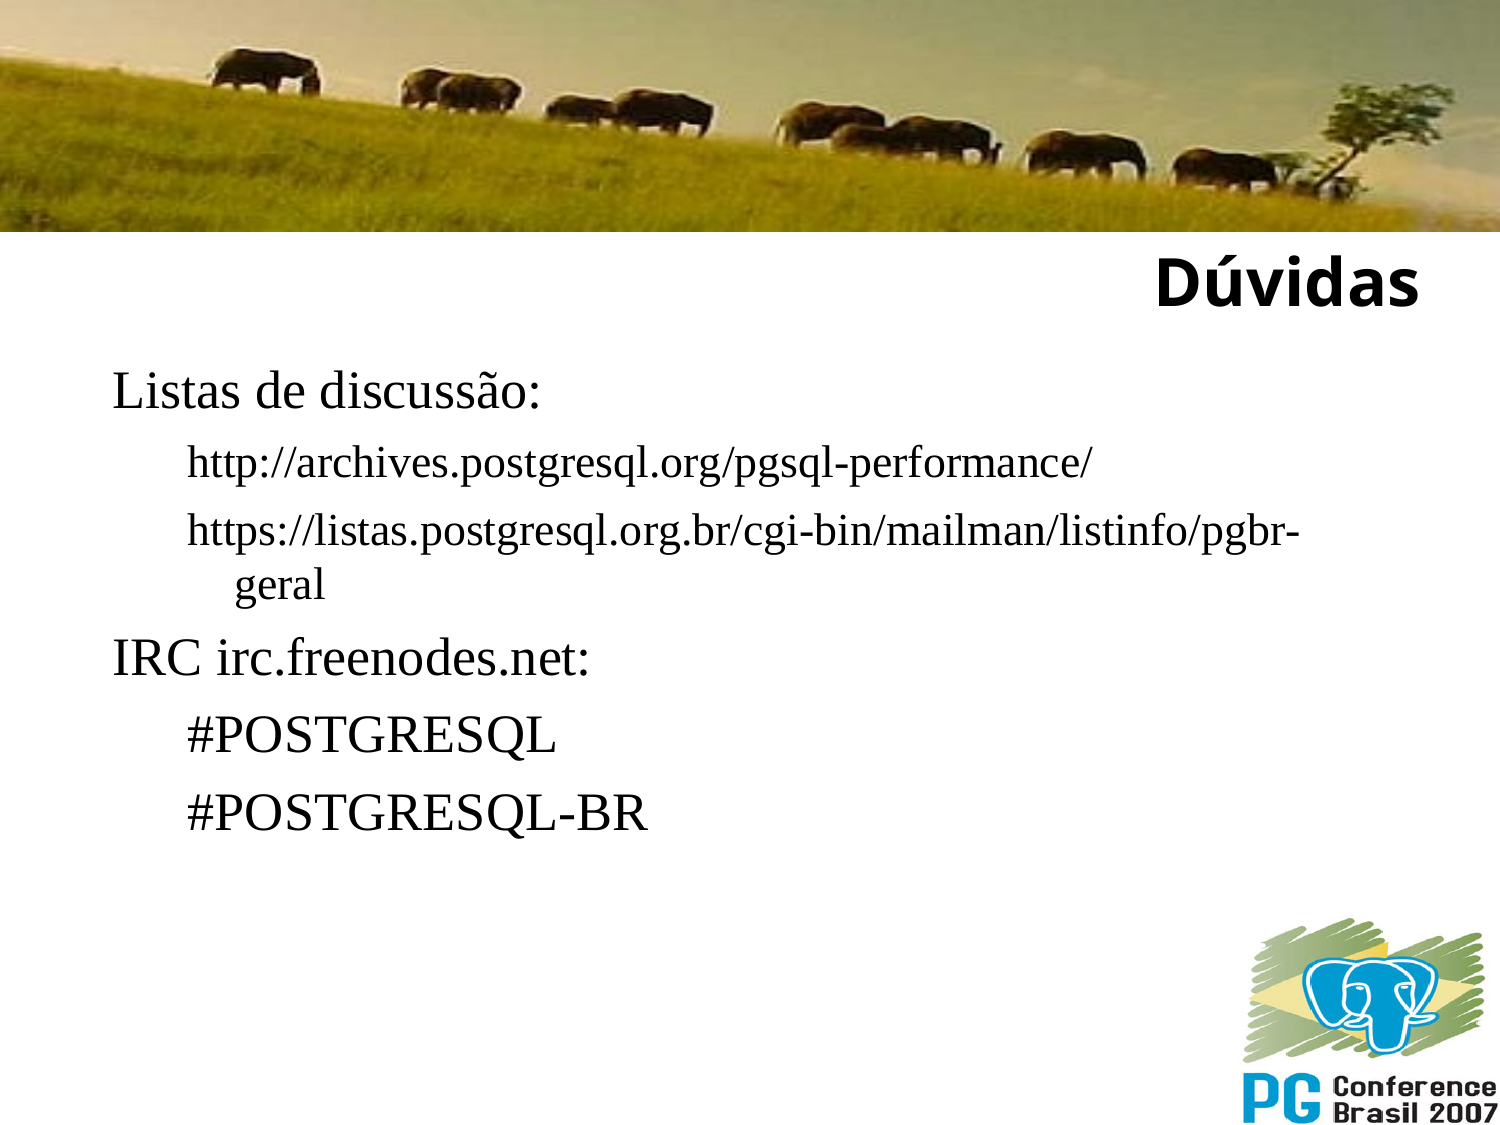

Dúvidas
# Listas de discussão:
http://archives.postgresql.org/pgsql-performance/
https://listas.postgresql.org.br/cgi-bin/mailman/listinfo/pgbr-geral
IRC irc.freenodes.net:
#POSTGRESQL
#POSTGRESQL-BR